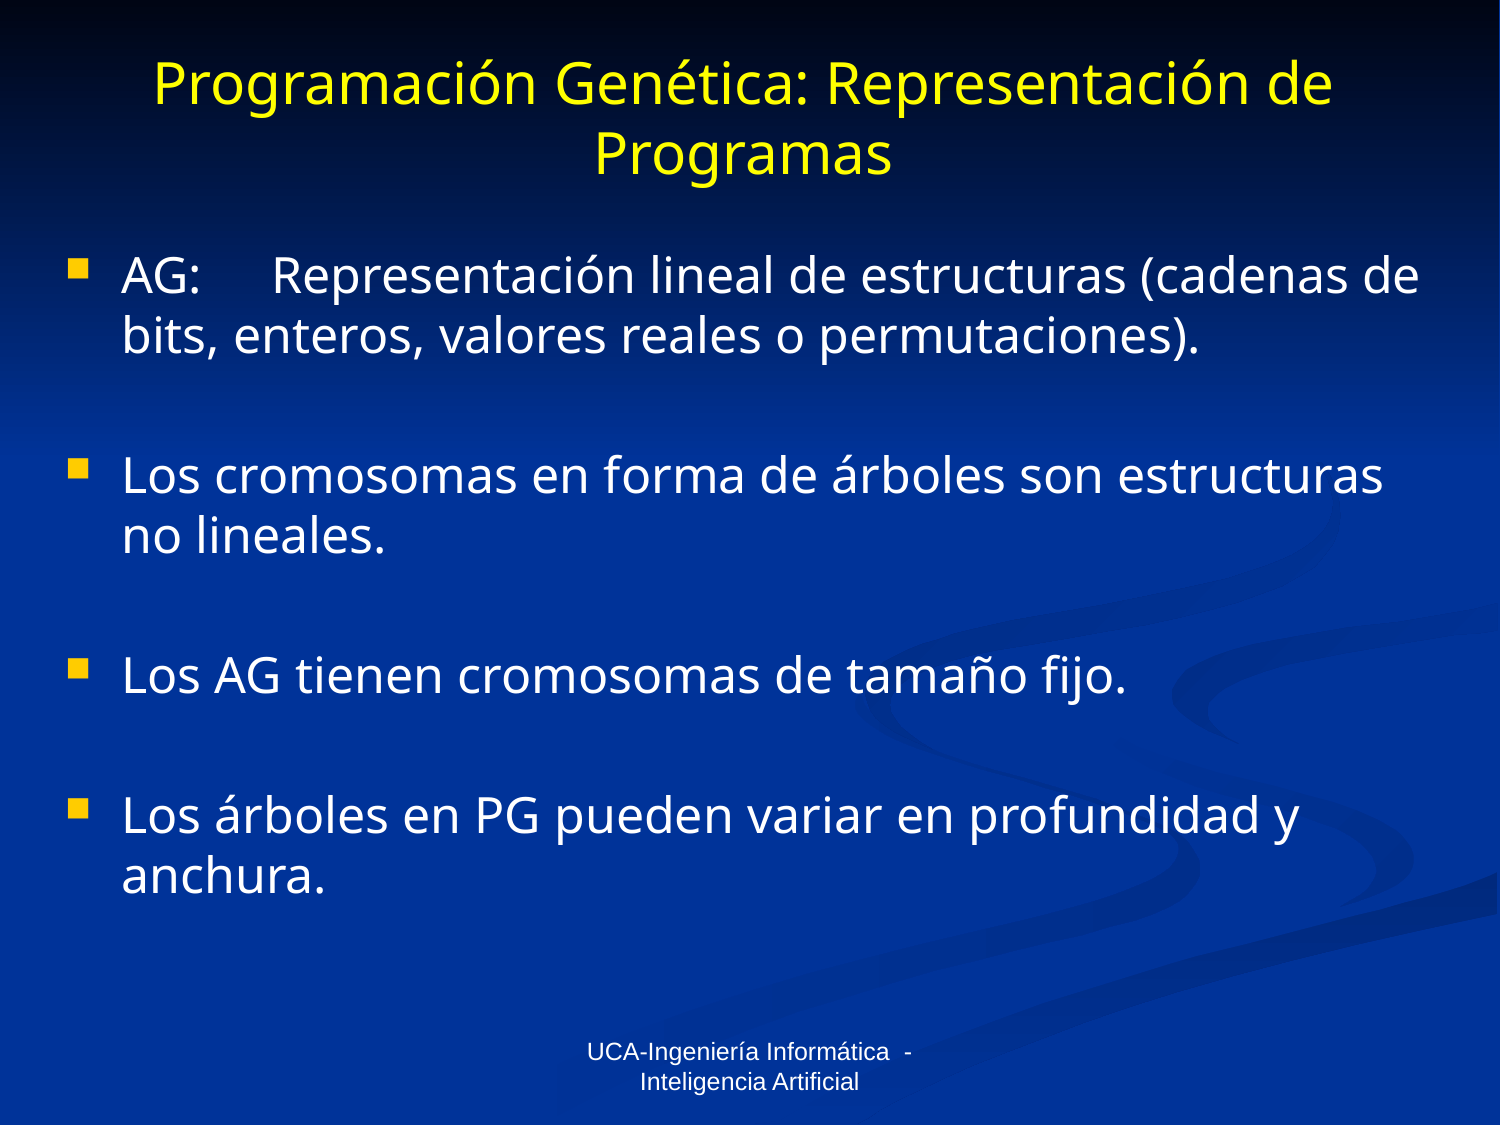

# Programación Genética: Representación de Programas
AG:	Representación lineal de estructuras (cadenas de bits, enteros, valores reales o permutaciones).
Los cromosomas en forma de árboles son estructuras no lineales.
Los AG tienen cromosomas de tamaño fijo.
Los árboles en PG pueden variar en profundidad y anchura.
UCA-Ingeniería Informática - Inteligencia Artificial